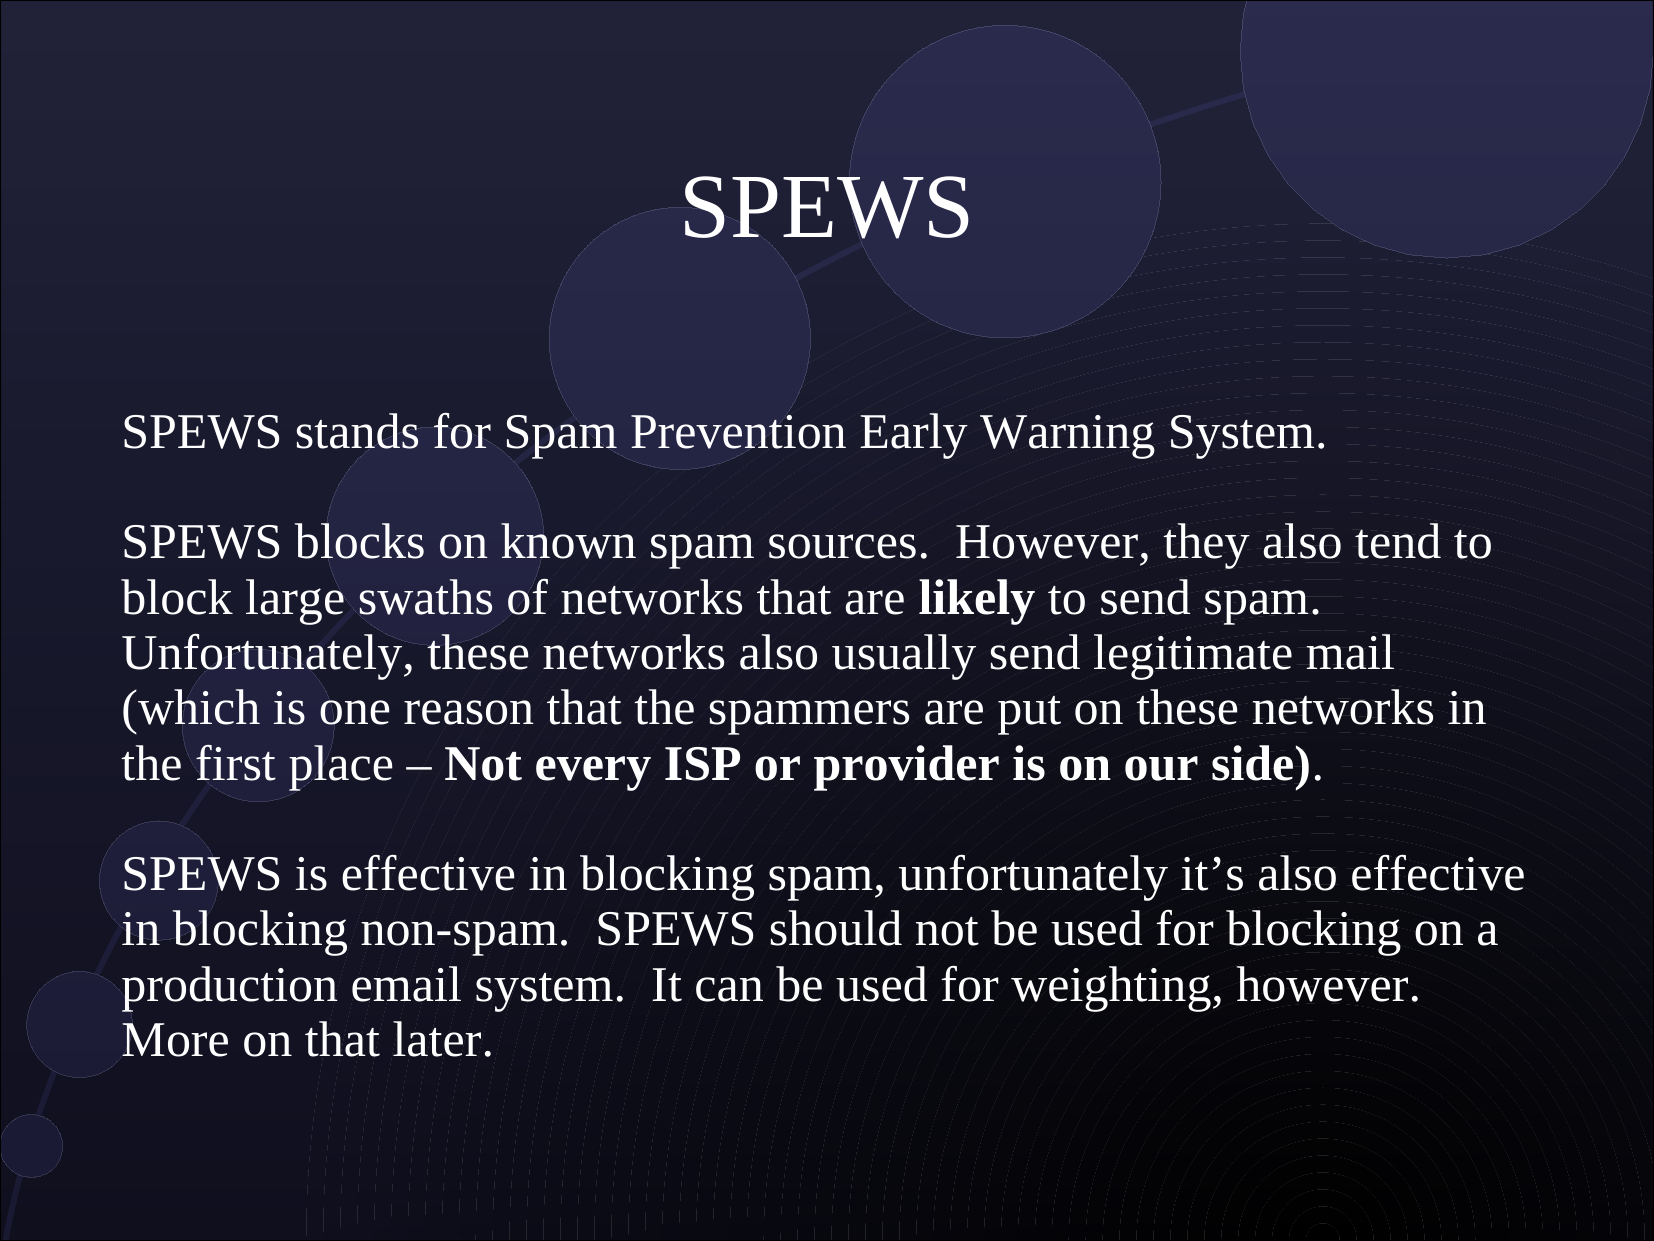

# SPEWS
SPEWS stands for Spam Prevention Early Warning System.
SPEWS blocks on known spam sources. However, they also tend to block large swaths of networks that are likely to send spam. Unfortunately, these networks also usually send legitimate mail (which is one reason that the spammers are put on these networks in the first place – Not every ISP or provider is on our side).
SPEWS is effective in blocking spam, unfortunately it’s also effective in blocking non-spam. SPEWS should not be used for blocking on a production email system. It can be used for weighting, however. More on that later.